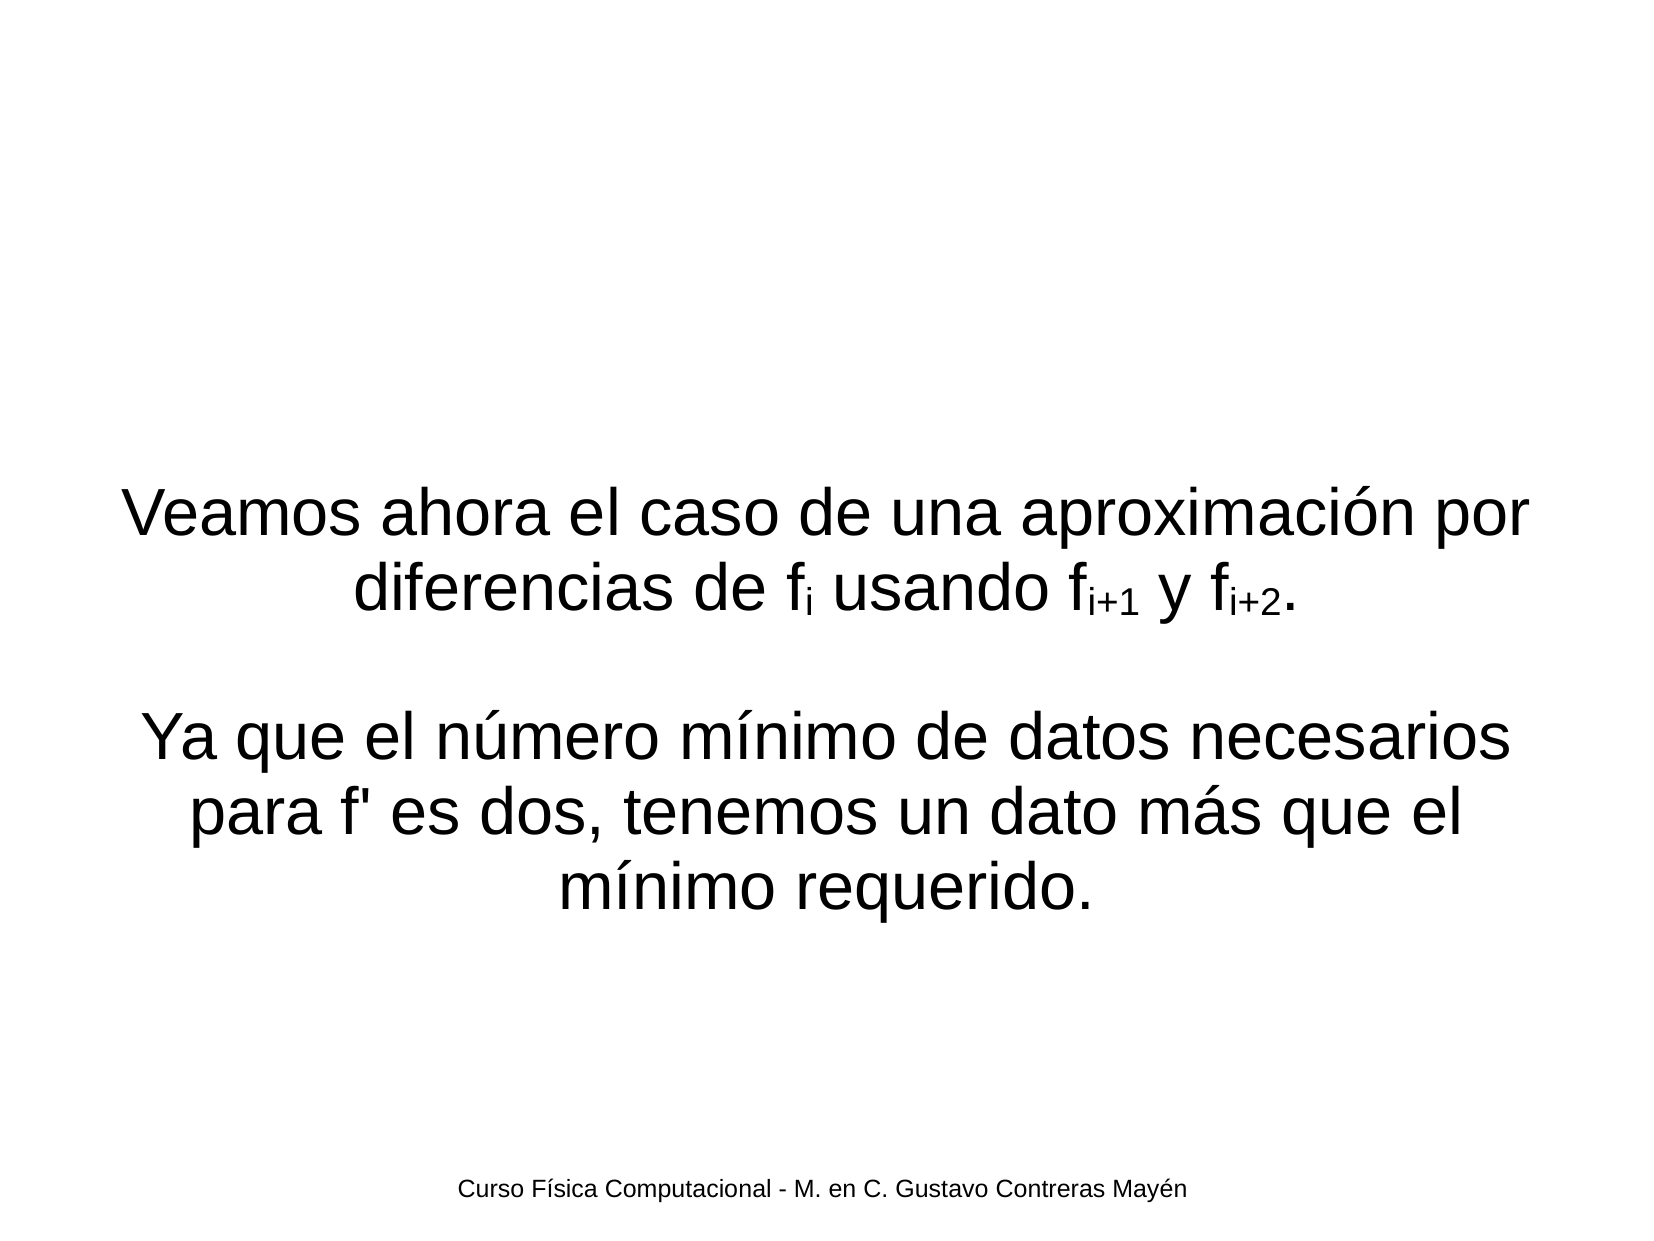

#
Veamos ahora el caso de una aproximación por diferencias de fi usando fi+1 y fi+2.
Ya que el número mínimo de datos necesarios para f' es dos, tenemos un dato más que el mínimo requerido.